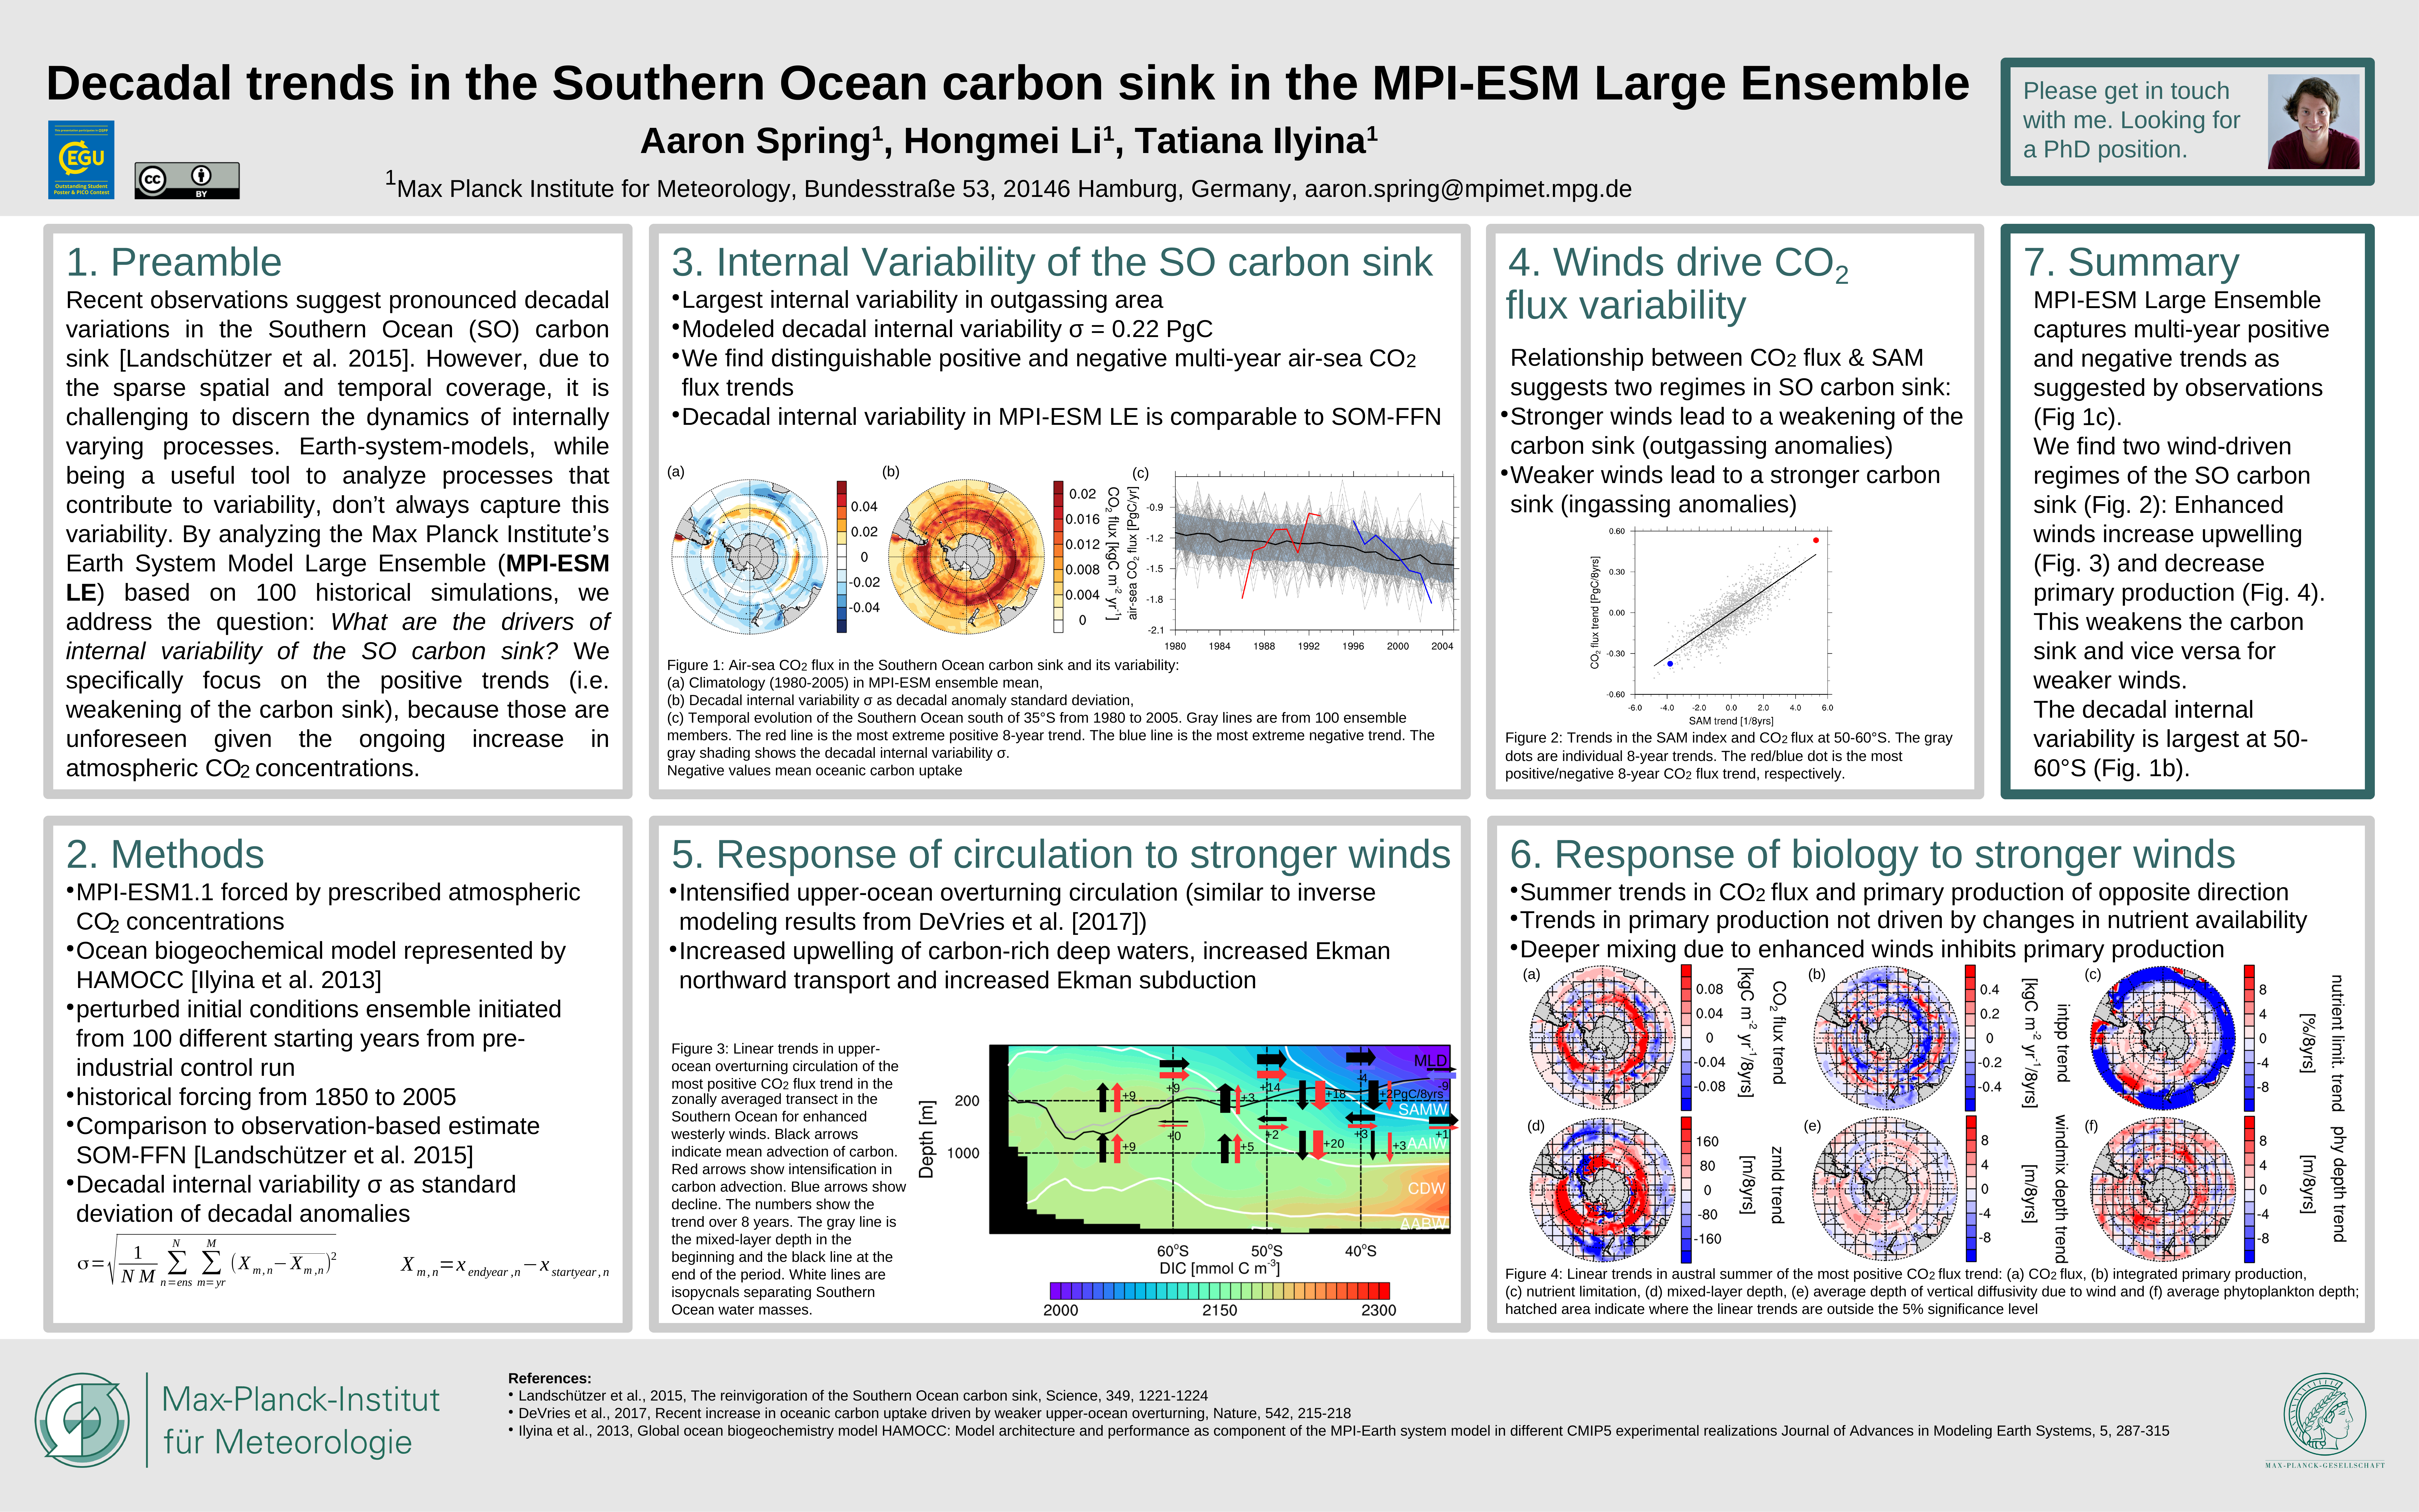

Decadal trends in the Southern Ocean carbon sink in the MPI-ESM Large Ensemble
Aaron Spring1, Hongmei Li1, Tatiana Ilyina1
1Max Planck Institute for Meteorology, Bundesstraße 53, 20146 Hamburg, Germany, aaron.spring@mpimet.mpg.de
Please get in touch
with me. Looking for
a PhD position.
1. Preamble
Recent observations suggest pronounced decadal variations in the Southern Ocean (SO) carbon sink [Landschützer et al. 2015]. However, due to the sparse spatial and temporal coverage, it is challenging to discern the dynamics of internally varying processes. Earth-system-models, while being a useful tool to analyze processes that contribute to variability, don’t always capture this variability. By analyzing the Max Planck Institute’s Earth System Model Large Ensemble (MPI-ESM LE) based on 100 historical simulations, we address the question: What are the drivers of internal variability of the SO carbon sink? We specifically focus on the positive trends (i.e. weakening of the carbon sink), because those are unforeseen given the ongoing increase in atmospheric CO concentrations.
3. Internal Variability of the SO carbon sink
4. Winds drive CO2
7. Summary
MPI-ESM Large Ensemble captures multi-year positive and negative trends as suggested by observations (Fig 1c).
We find two wind-driven regimes of the SO carbon sink (Fig. 2): Enhanced winds increase upwelling (Fig. 3) and decrease primary production (Fig. 4). This weakens the carbon sink and vice versa for weaker winds.
The decadal internal variability is largest at 50-60°S (Fig. 1b).
flux variability
Largest internal variability in outgassing area
Modeled decadal internal variability σ = 0.22 PgC
We find distinguishable positive and negative multi-year air-sea CO2
Relationship between CO2 flux & SAM
suggests two regimes in SO carbon sink:
Stronger winds lead to a weakening of the carbon sink (outgassing anomalies)
Weaker winds lead to a stronger carbon sink (ingassing anomalies)
flux trends
Decadal internal variability in MPI-ESM LE is comparable to SOM-FFN
(a)
(b)
(c)
(c)
Figure 1: Air-sea CO2 flux in the Southern Ocean carbon sink and its variability:
(a) Climatology (1980-2005) in MPI-ESM ensemble mean,
(b) Decadal internal variability σ as decadal anomaly standard deviation,
(c) Temporal evolution of the Southern Ocean south of 35°S from 1980 to 2005. Gray lines are from 100 ensemble members. The red line is the most extreme positive 8-year trend. The blue line is the most extreme negative trend. The gray shading shows the decadal internal variability σ.
Negative values mean oceanic carbon uptake
Figure 2: Trends in the SAM index and CO2 flux at 50-60°S. The gray
dots are individual 8-year trends. The red/blue dot is the most positive/negative 8-year CO2 flux trend, respectively.
2
2. Methods
MPI-ESM1.1 forced by prescribed atmospheric CO concentrations
Ocean biogeochemical model represented by HAMOCC [Ilyina et al. 2013]
perturbed initial conditions ensemble initiated from 100 different starting years from pre-industrial control run
historical forcing from 1850 to 2005
Comparison to observation-based estimate SOM-FFN [Landschützer et al. 2015]
Decadal internal variability σ as standard deviation of decadal anomalies
5. Response of circulation to stronger winds
6. Response of biology to stronger winds
Summer trends in CO2 flux and primary production of opposite direction
Intensified upper-ocean overturning circulation (similar to inverse modeling results from DeVries et al. [2017])
Increased upwelling of carbon-rich deep waters, increased Ekman northward transport and increased Ekman subduction
Trends in primary production not driven by changes in nutrient availability
Deeper mixing due to enhanced winds inhibits primary production
2
(a)
(b)
(c)
Figure 3: Linear trends in upper-ocean overturning circulation of the most positive CO2 flux trend in the
zonally averaged transect in the Southern Ocean for enhanced westerly winds. Black arrows indicate mean advection of carbon. Red arrows show intensification in carbon advection. Blue arrows show decline. The numbers show the trend over 8 years. The gray line is the mixed-layer depth in the beginning and the black line at the end of the period. White lines are isopycnals separating Southern Ocean water masses.
(d)
(e)
(f)
Figure 4: Linear trends in austral summer of the most positive CO2 flux trend: (a) CO2 flux, (b) integrated primary production,
(c) nutrient limitation, (d) mixed-layer depth, (e) average depth of vertical diffusivity due to wind and (f) average phytoplankton depth; hatched area indicate where the linear trends are outside the 5% significance level
References:
Landschützer et al., 2015, The reinvigoration of the Southern Ocean carbon sink, Science, 349, 1221-1224
DeVries et al., 2017, Recent increase in oceanic carbon uptake driven by weaker upper-ocean overturning, Nature, 542, 215-218
Ilyina et al., 2013, Global ocean biogeochemistry model HAMOCC: Model architecture and performance as component of the MPI-Earth system model in different CMIP5 experimental realizations Journal of Advances in Modeling Earth Systems, 5, 287-315